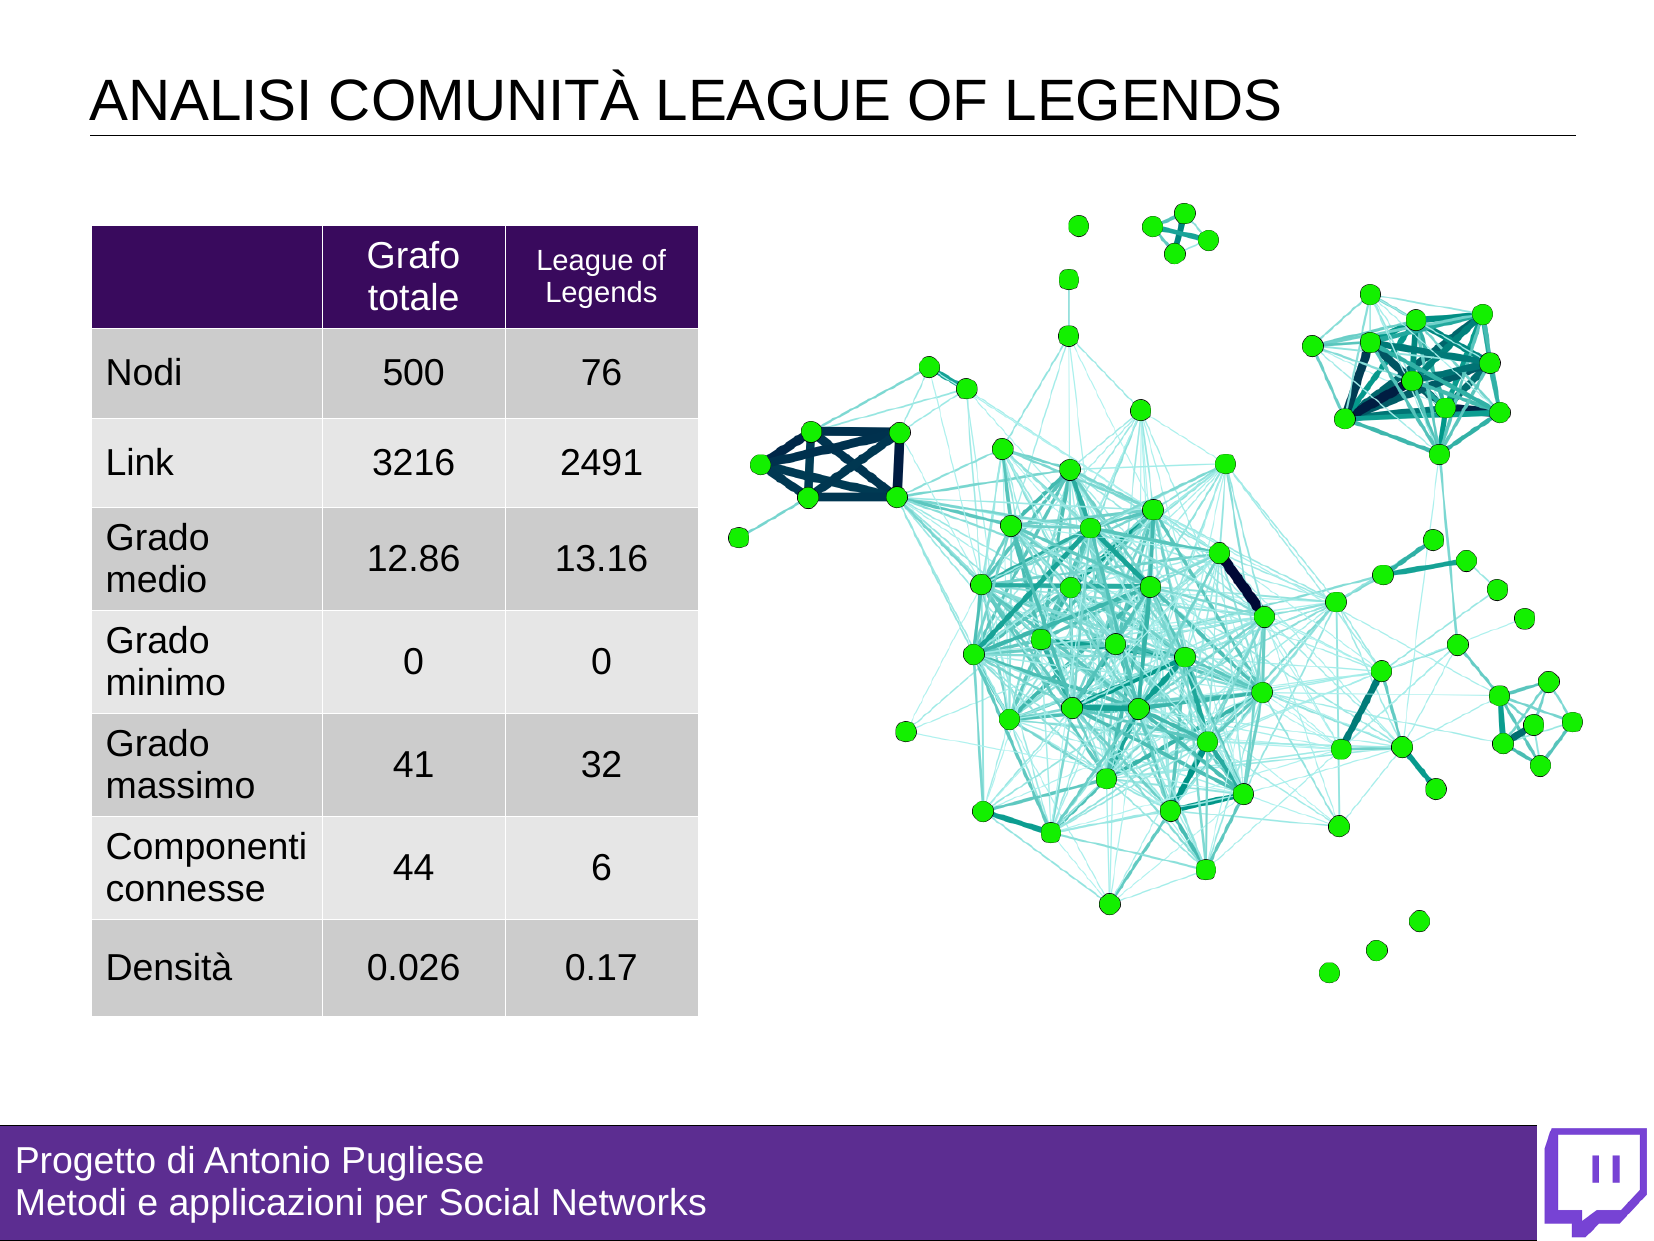

ANALISI COMUNITÀ LEAGUE OF LEGENDS
| | Grafo totale | League of Legends |
| --- | --- | --- |
| Nodi | 500 | 76 |
| Link | 3216 | 2491 |
| Grado medio | 12.86 | 13.16 |
| Grado minimo | 0 | 0 |
| Grado massimo | 41 | 32 |
| Componenti connesse | 44 | 6 |
| Densità | 0.026 | 0.17 |
Progetto di Antonio Pugliese
Metodi e applicazioni per Social Networks